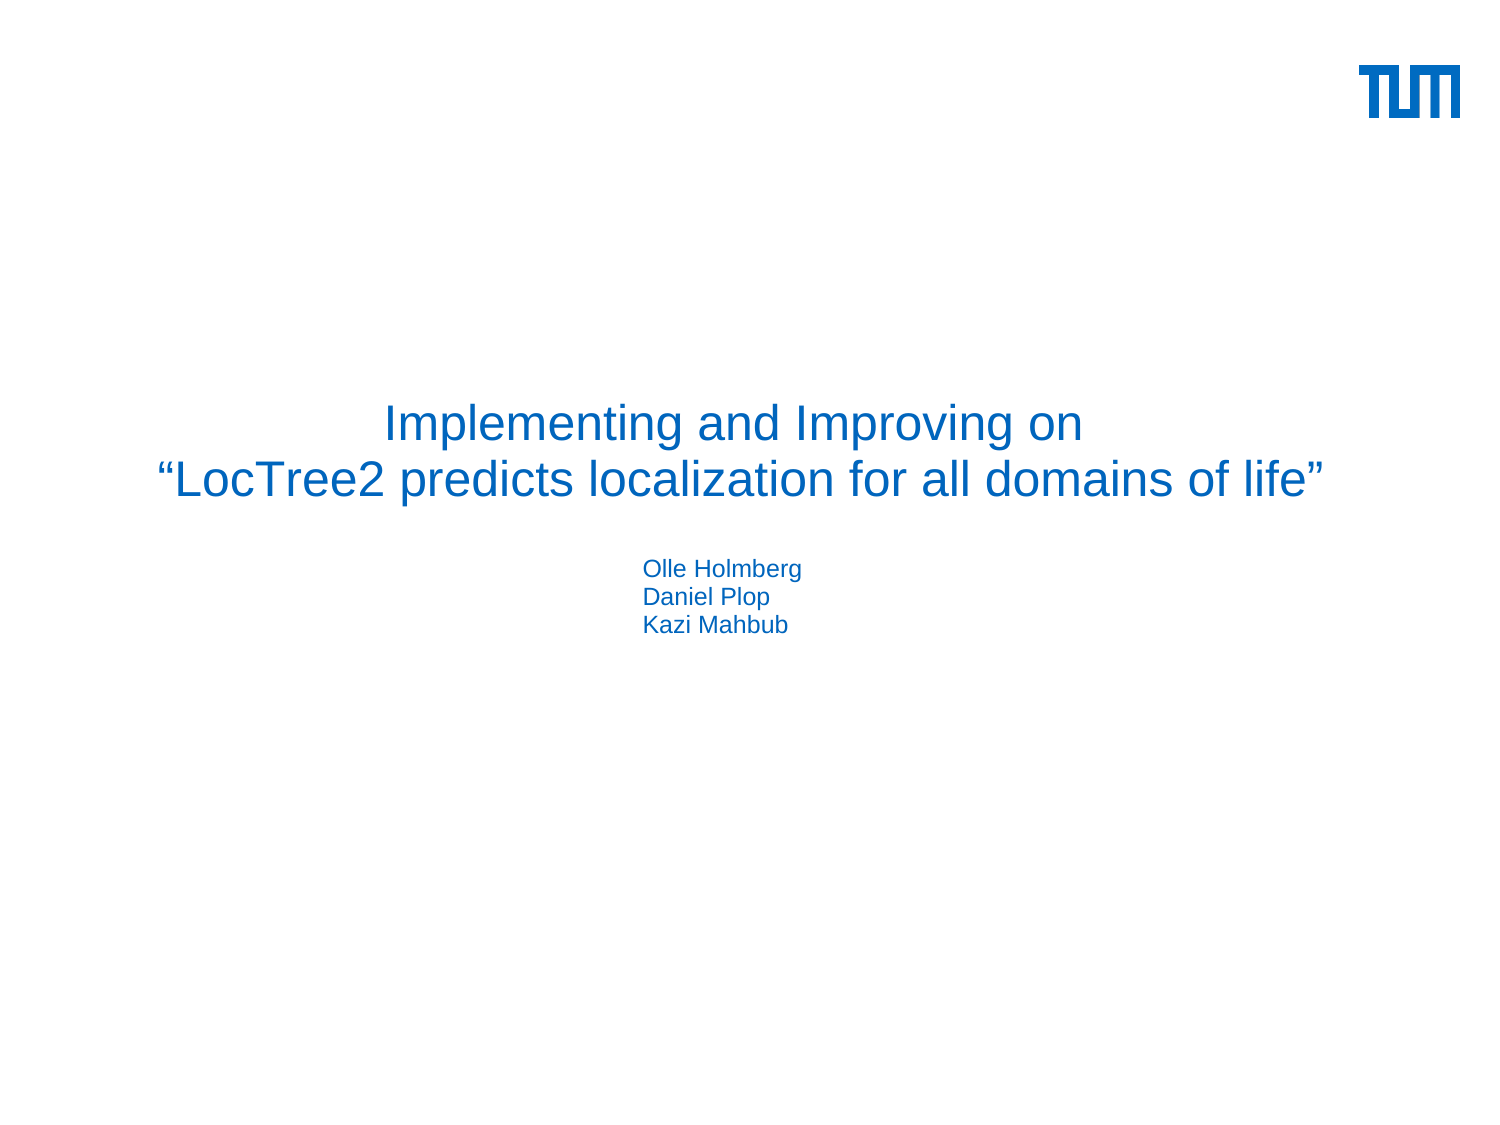

Implementing and Improving on
“LocTree2 predicts localization for all domains of life”
Olle Holmberg
Daniel Plop
Kazi Mahbub